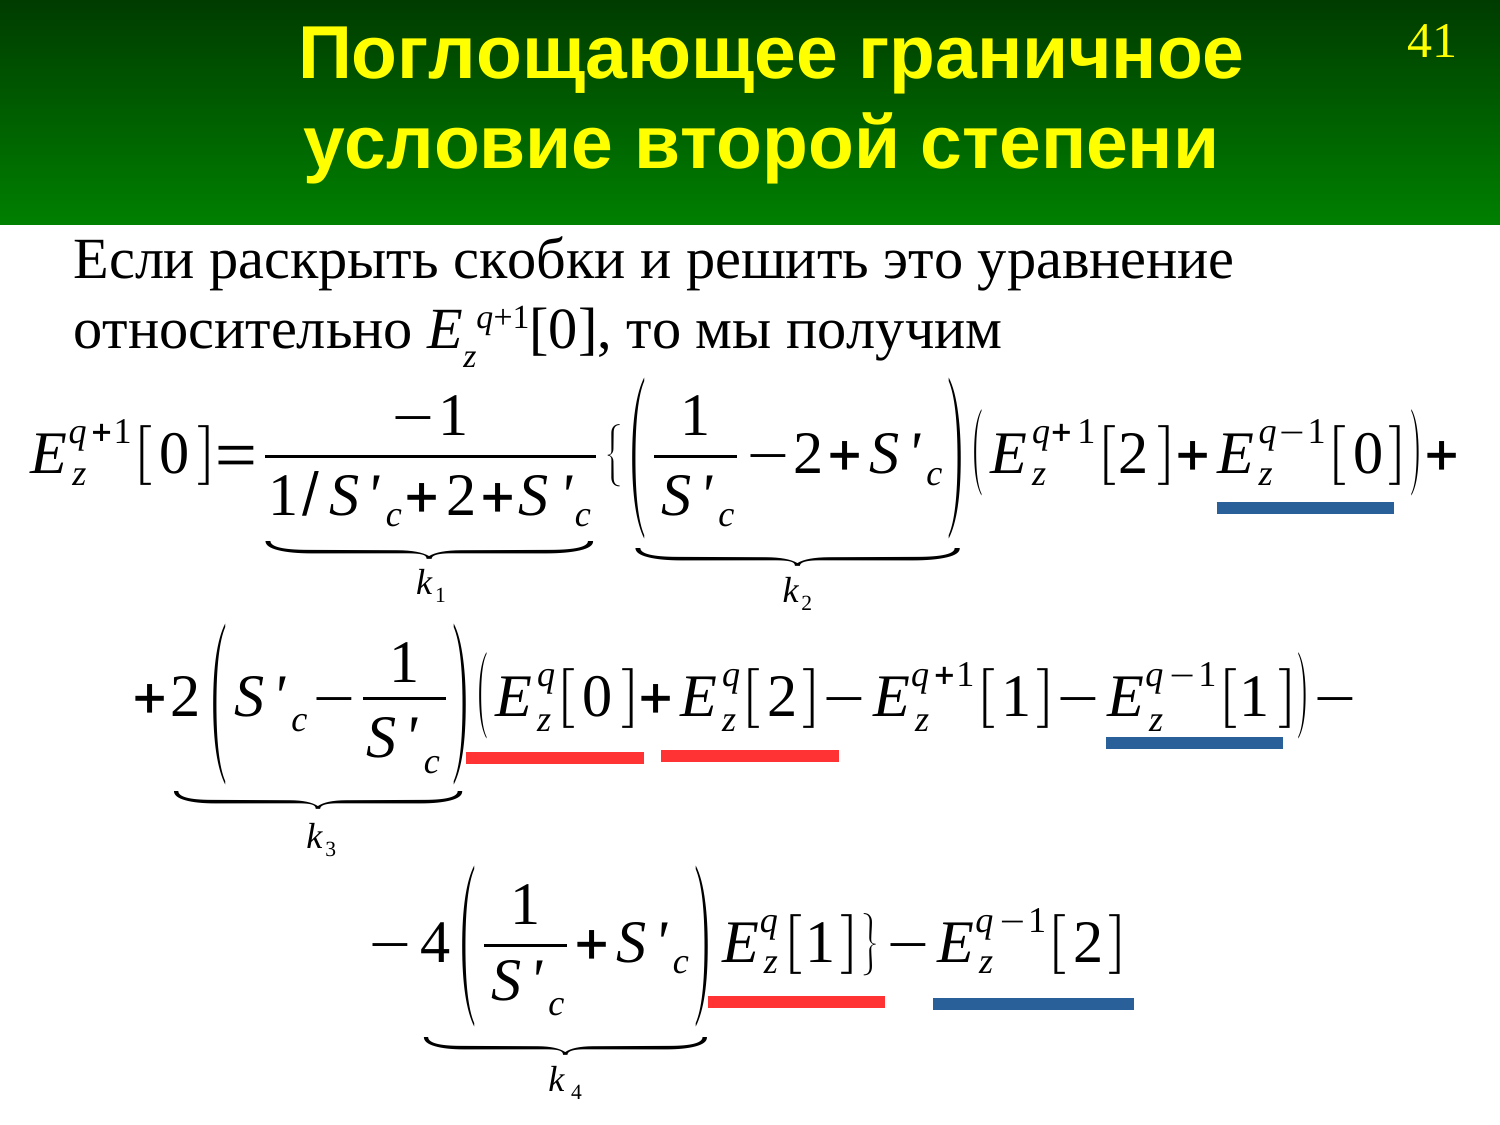

# Поглощающее граничное условие второй степени
Если раскрыть скобки и решить это уравнение относительно Ezq+1[0], то мы получим